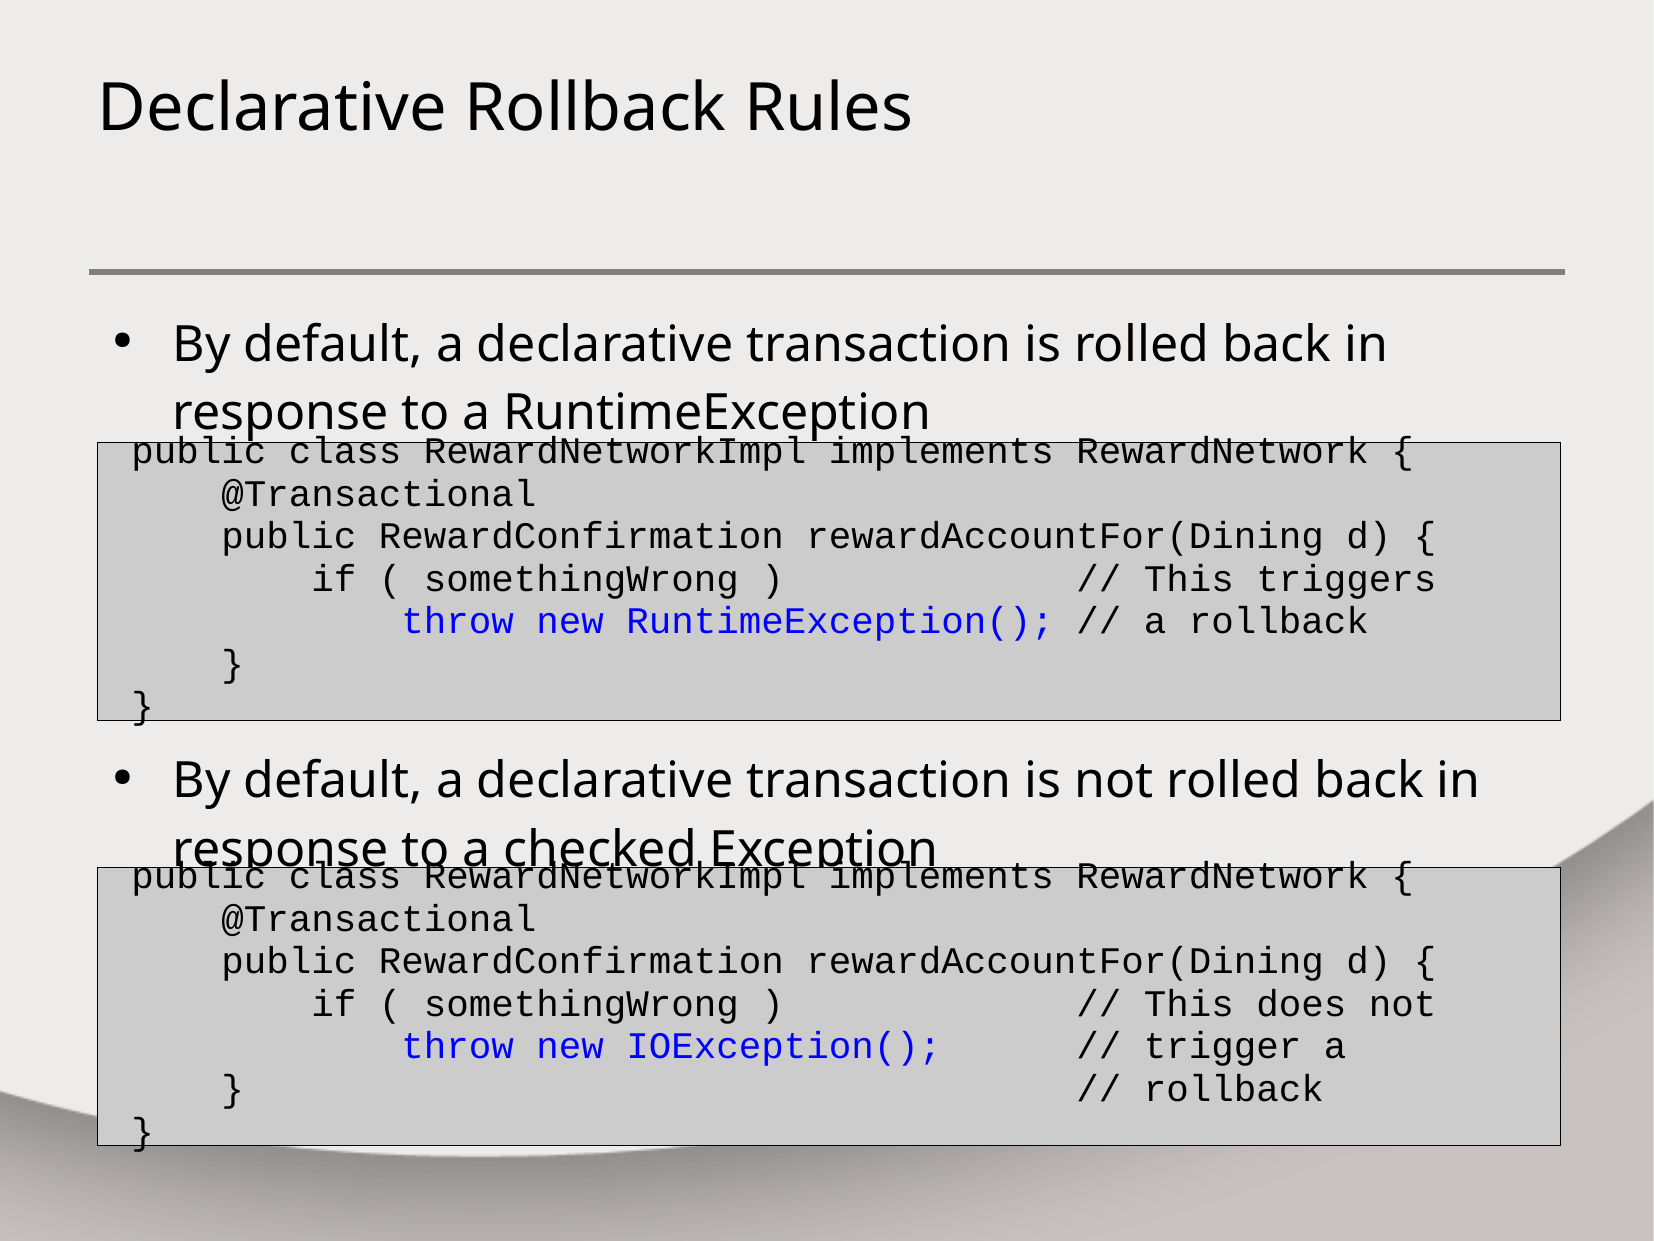

# Declarative Rollback Rules
By default, a declarative transaction is rolled back in response to a RuntimeException
By default, a declarative transaction is not rolled back in response to a checked Exception
public class RewardNetworkImpl implements RewardNetwork {
 @Transactional
 public RewardConfirmation rewardAccountFor(Dining d) {
 if ( somethingWrong ) // This triggers
 throw new RuntimeException(); // a rollback
 }
}
public class RewardNetworkImpl implements RewardNetwork {
 @Transactional
 public RewardConfirmation rewardAccountFor(Dining d) {
 if ( somethingWrong ) // This does not
 throw new IOException(); // trigger a
 } // rollback
}